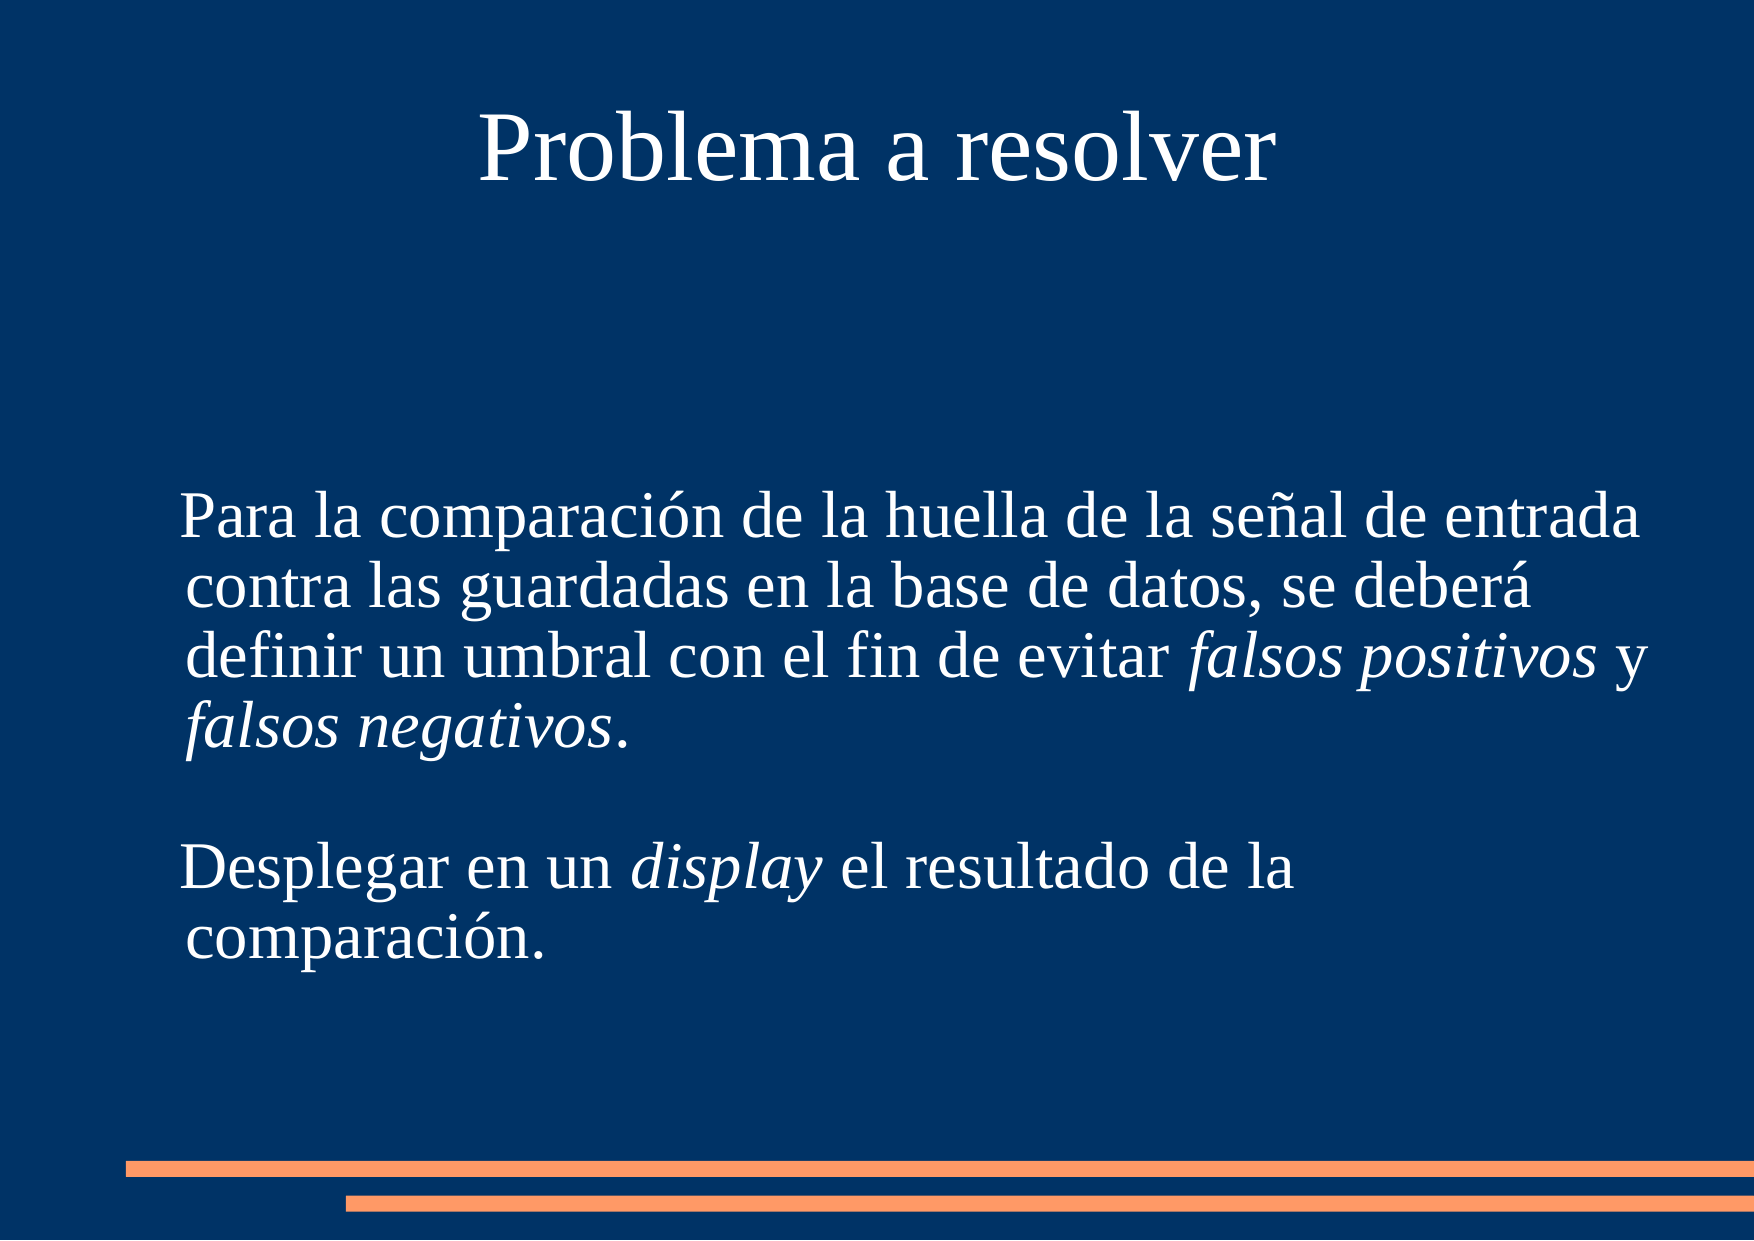

# Problema a resolver
 Para la comparación de la huella de la señal de entrada contra las guardadas en la base de datos, se deberá definir un umbral con el fin de evitar falsos positivos y falsos negativos.
 Desplegar en un display el resultado de la comparación.